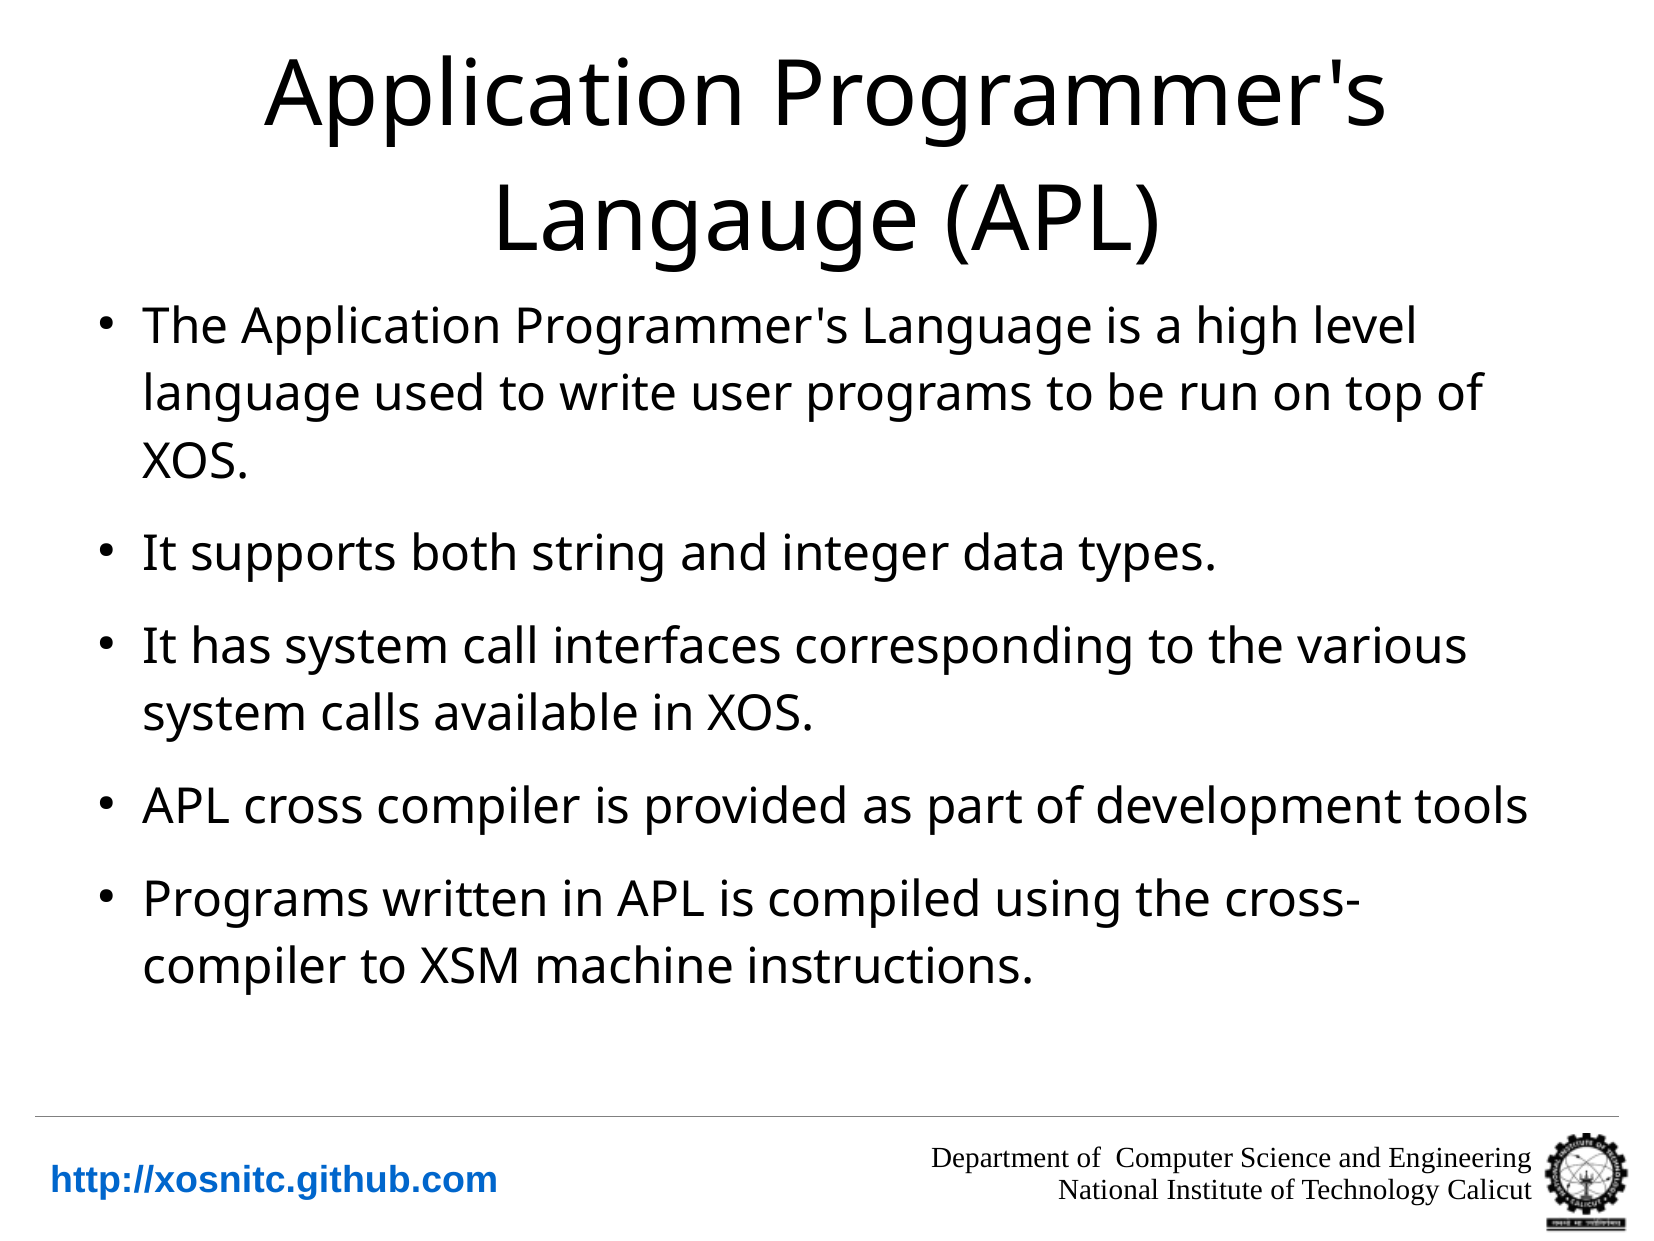

# Application Programmer's Langauge (APL)
The Application Programmer's Language is a high level language used to write user programs to be run on top of XOS.
It supports both string and integer data types.
It has system call interfaces corresponding to the various system calls available in XOS.
APL cross compiler is provided as part of development tools
Programs written in APL is compiled using the cross-compiler to XSM machine instructions.